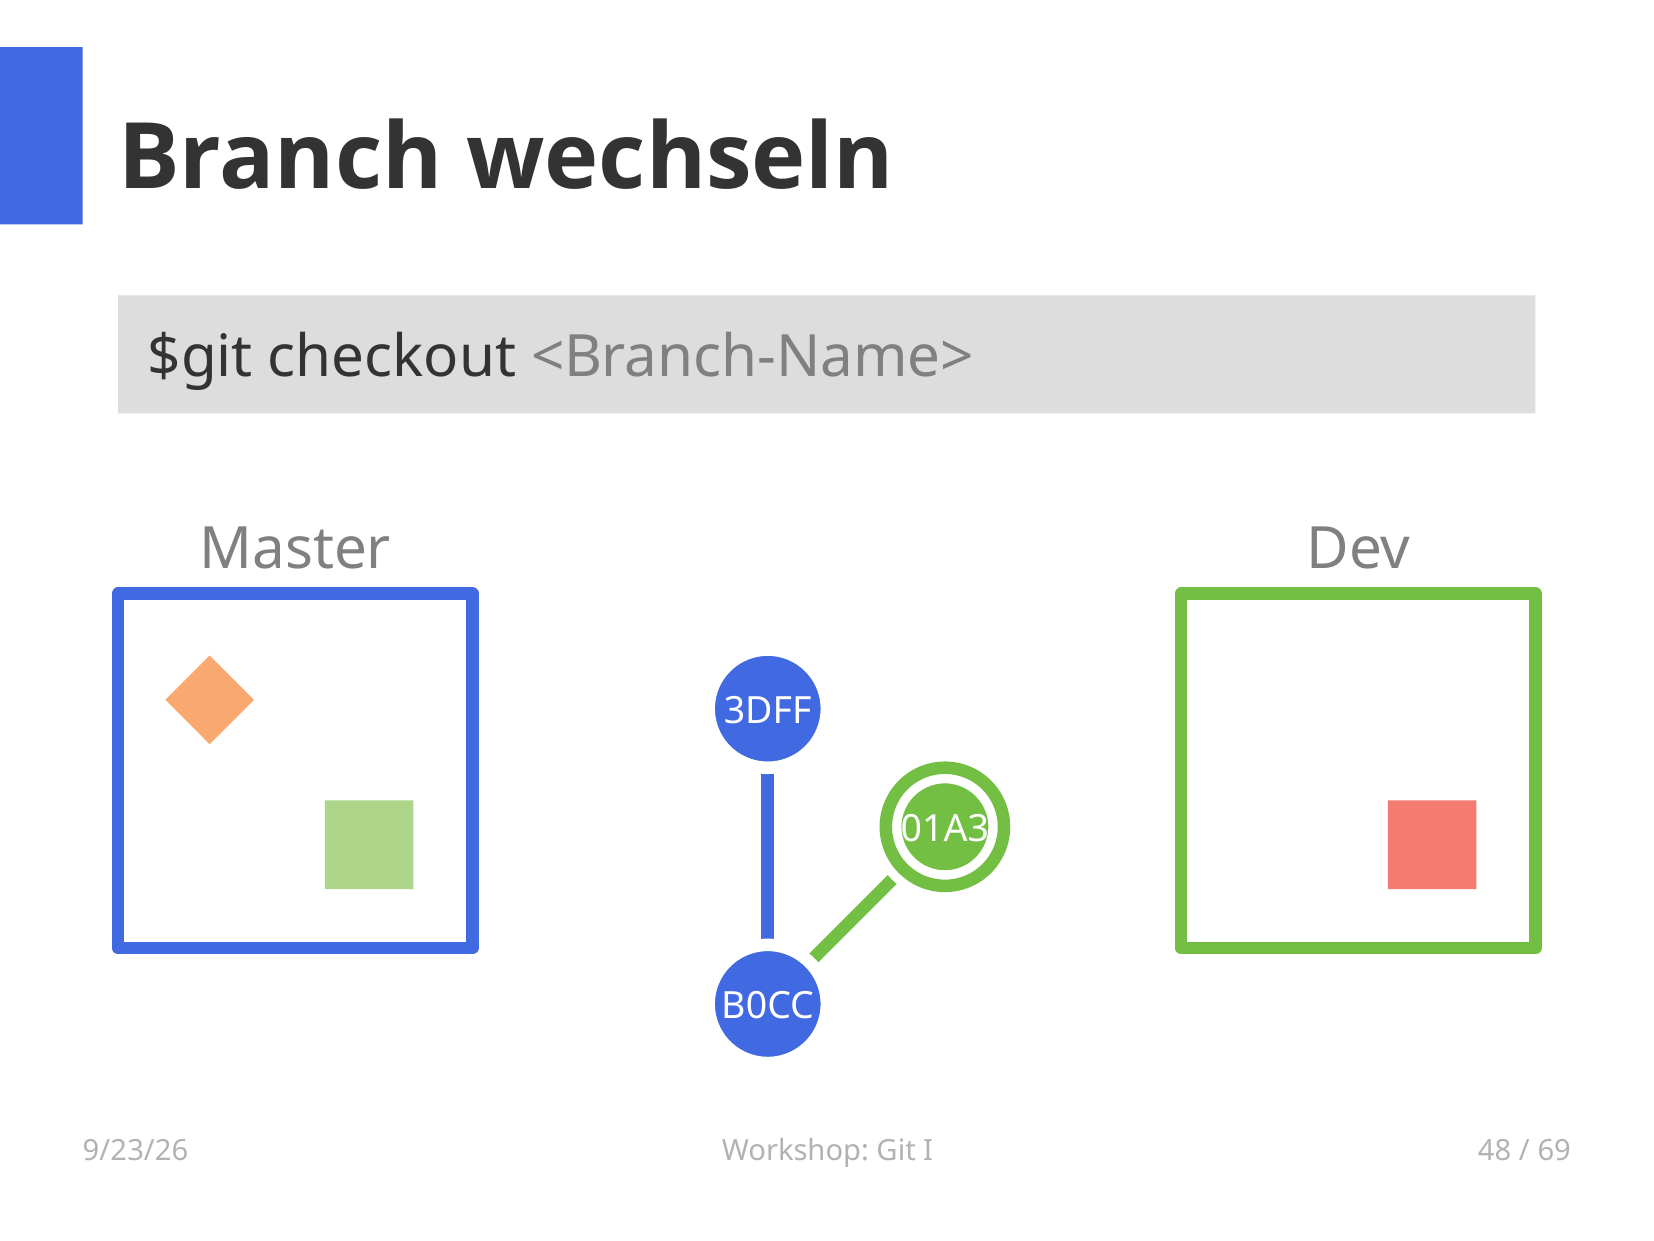

# Branch wechseln
$git checkout <Branch-Name>
Master
Dev
3DFF
01A3
B0CC